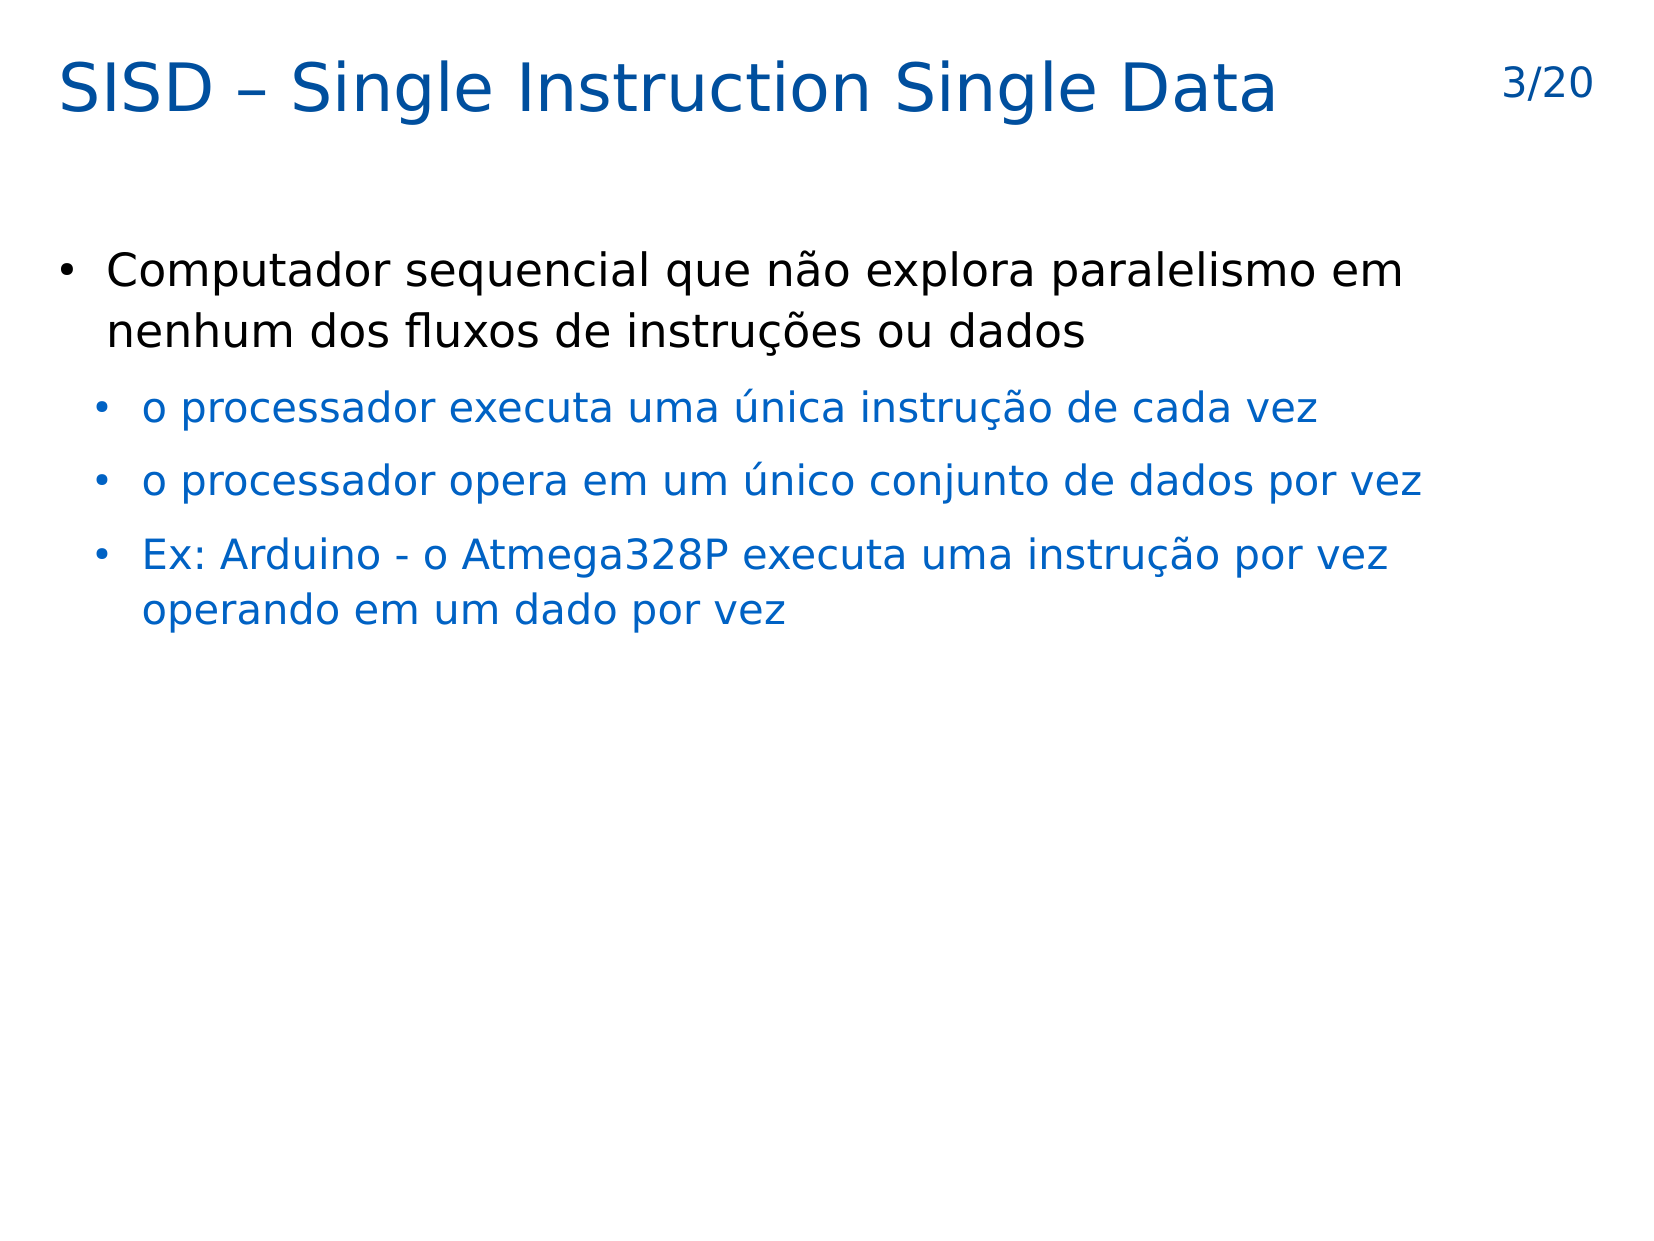

# SISD – Single Instruction Single Data
3
Computador sequencial que não explora paralelismo em nenhum dos fluxos de instruções ou dados
o processador executa uma única instrução de cada vez
o processador opera em um único conjunto de dados por vez
Ex: Arduino - o Atmega328P executa uma instrução por vez operando em um dado por vez